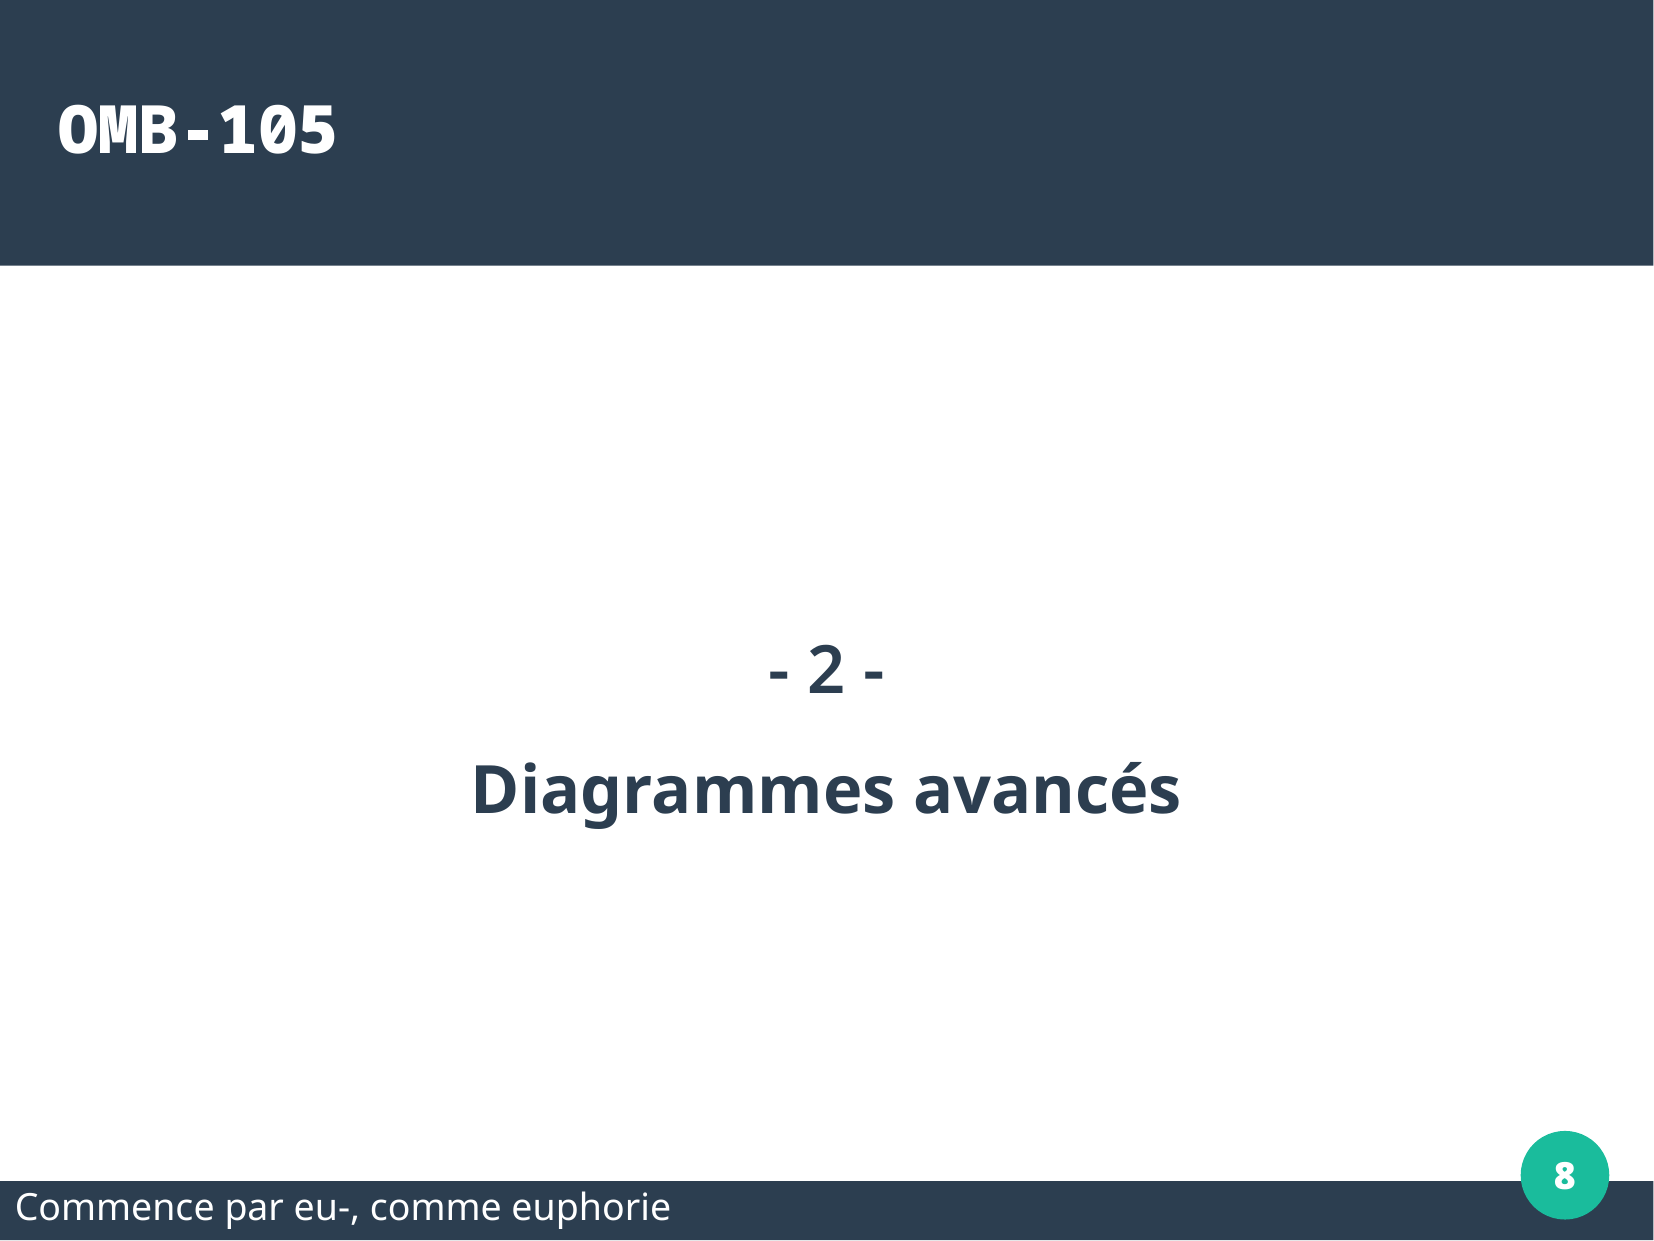

# OMB-105
- 2 -
Diagrammes avancés
8
Commence par eu-, comme euphorie